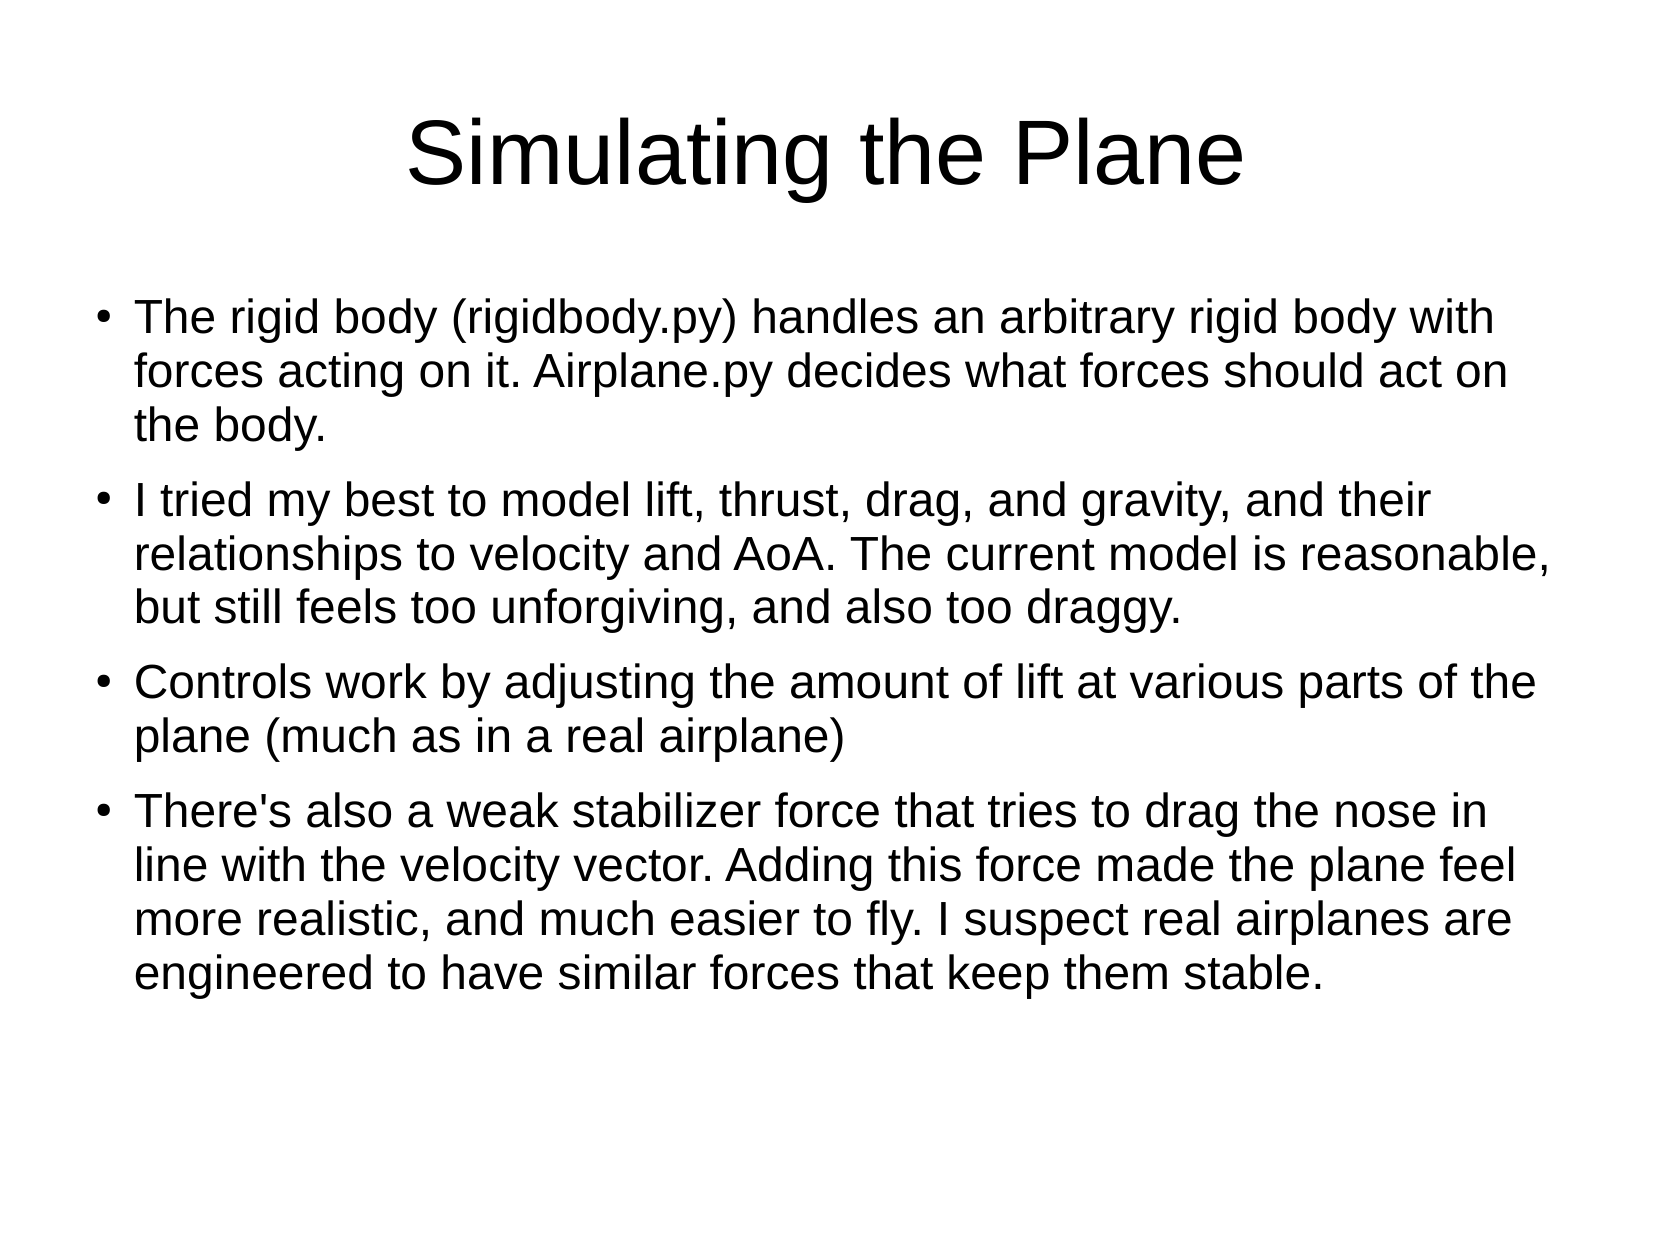

# Simulating the Plane
The rigid body (rigidbody.py) handles an arbitrary rigid body with forces acting on it. Airplane.py decides what forces should act on the body.
I tried my best to model lift, thrust, drag, and gravity, and their relationships to velocity and AoA. The current model is reasonable, but still feels too unforgiving, and also too draggy.
Controls work by adjusting the amount of lift at various parts of the plane (much as in a real airplane)
There's also a weak stabilizer force that tries to drag the nose in line with the velocity vector. Adding this force made the plane feel more realistic, and much easier to fly. I suspect real airplanes are engineered to have similar forces that keep them stable.